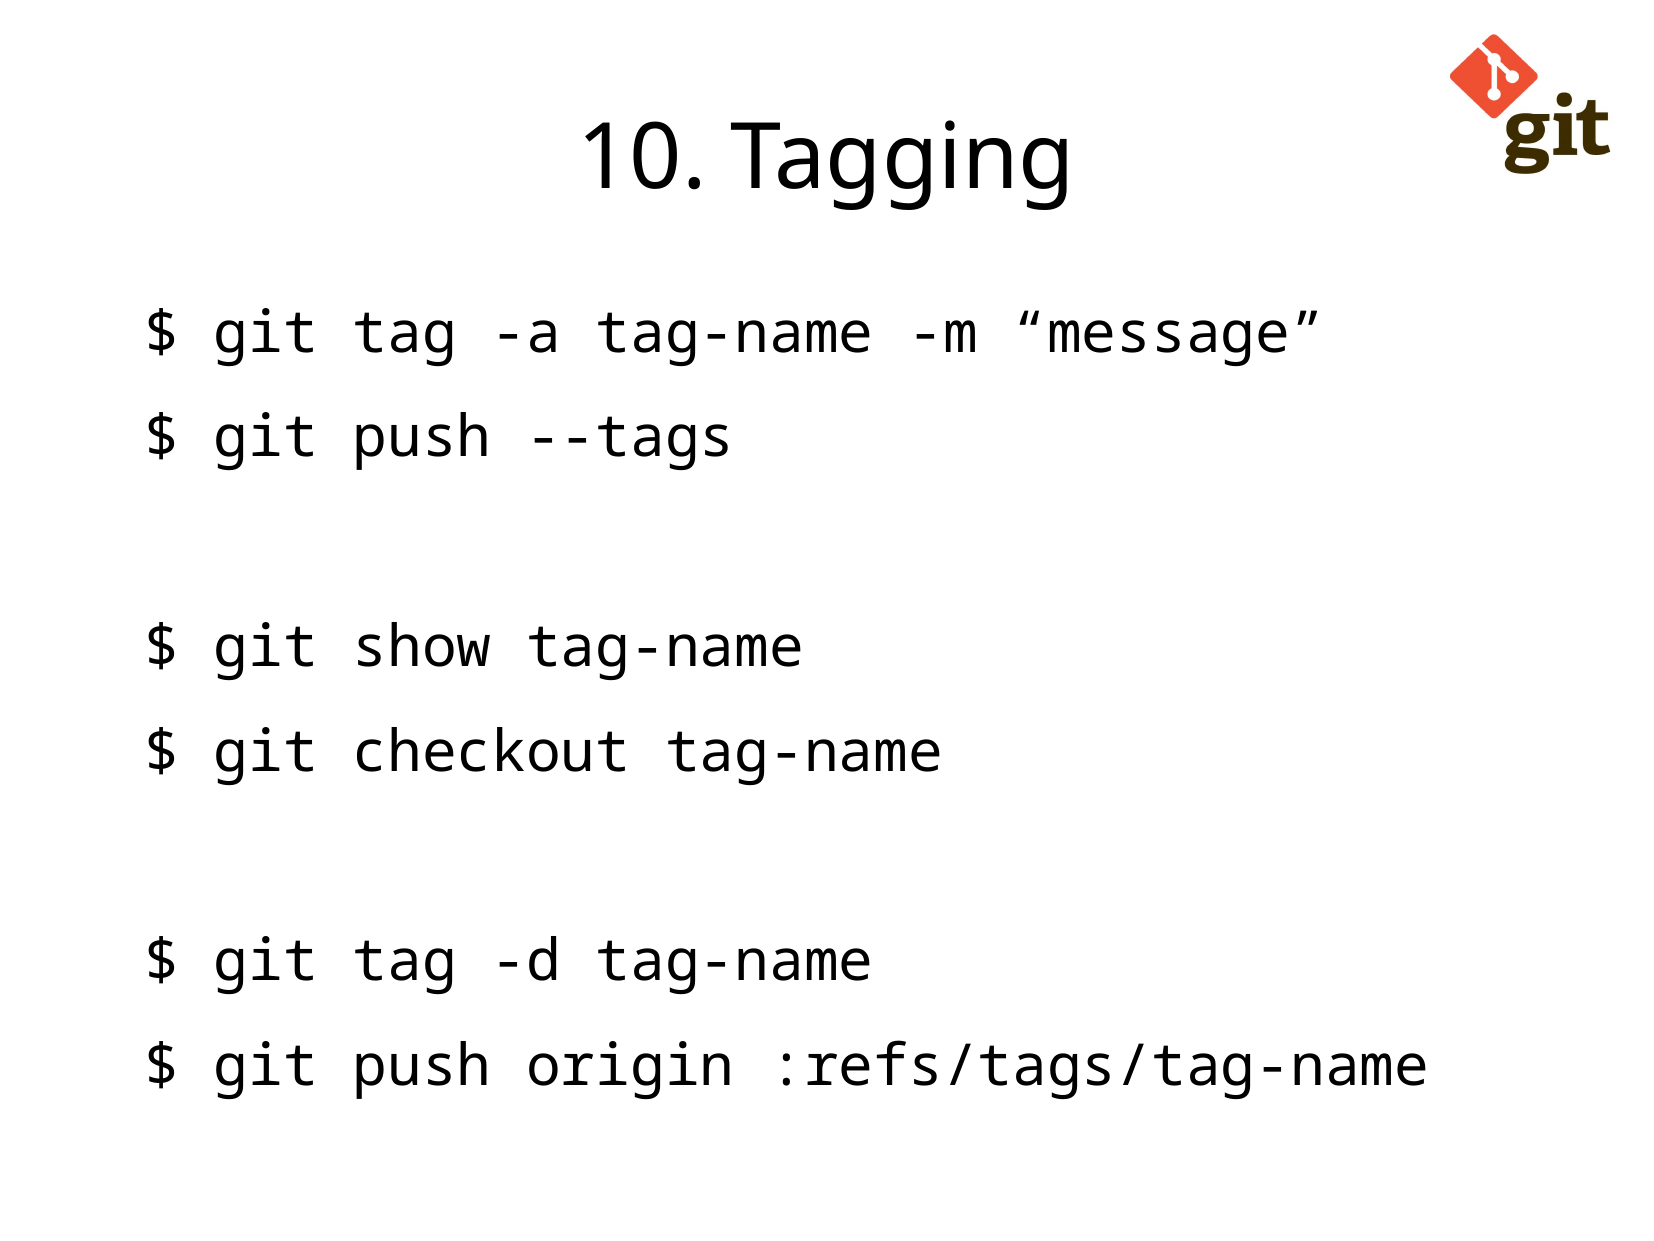

# 10. Tagging
$ git tag -a tag-name -m “message”
$ git push --tags
$ git show tag-name
$ git checkout tag-name
$ git tag -d tag-name
$ git push origin :refs/tags/tag-name